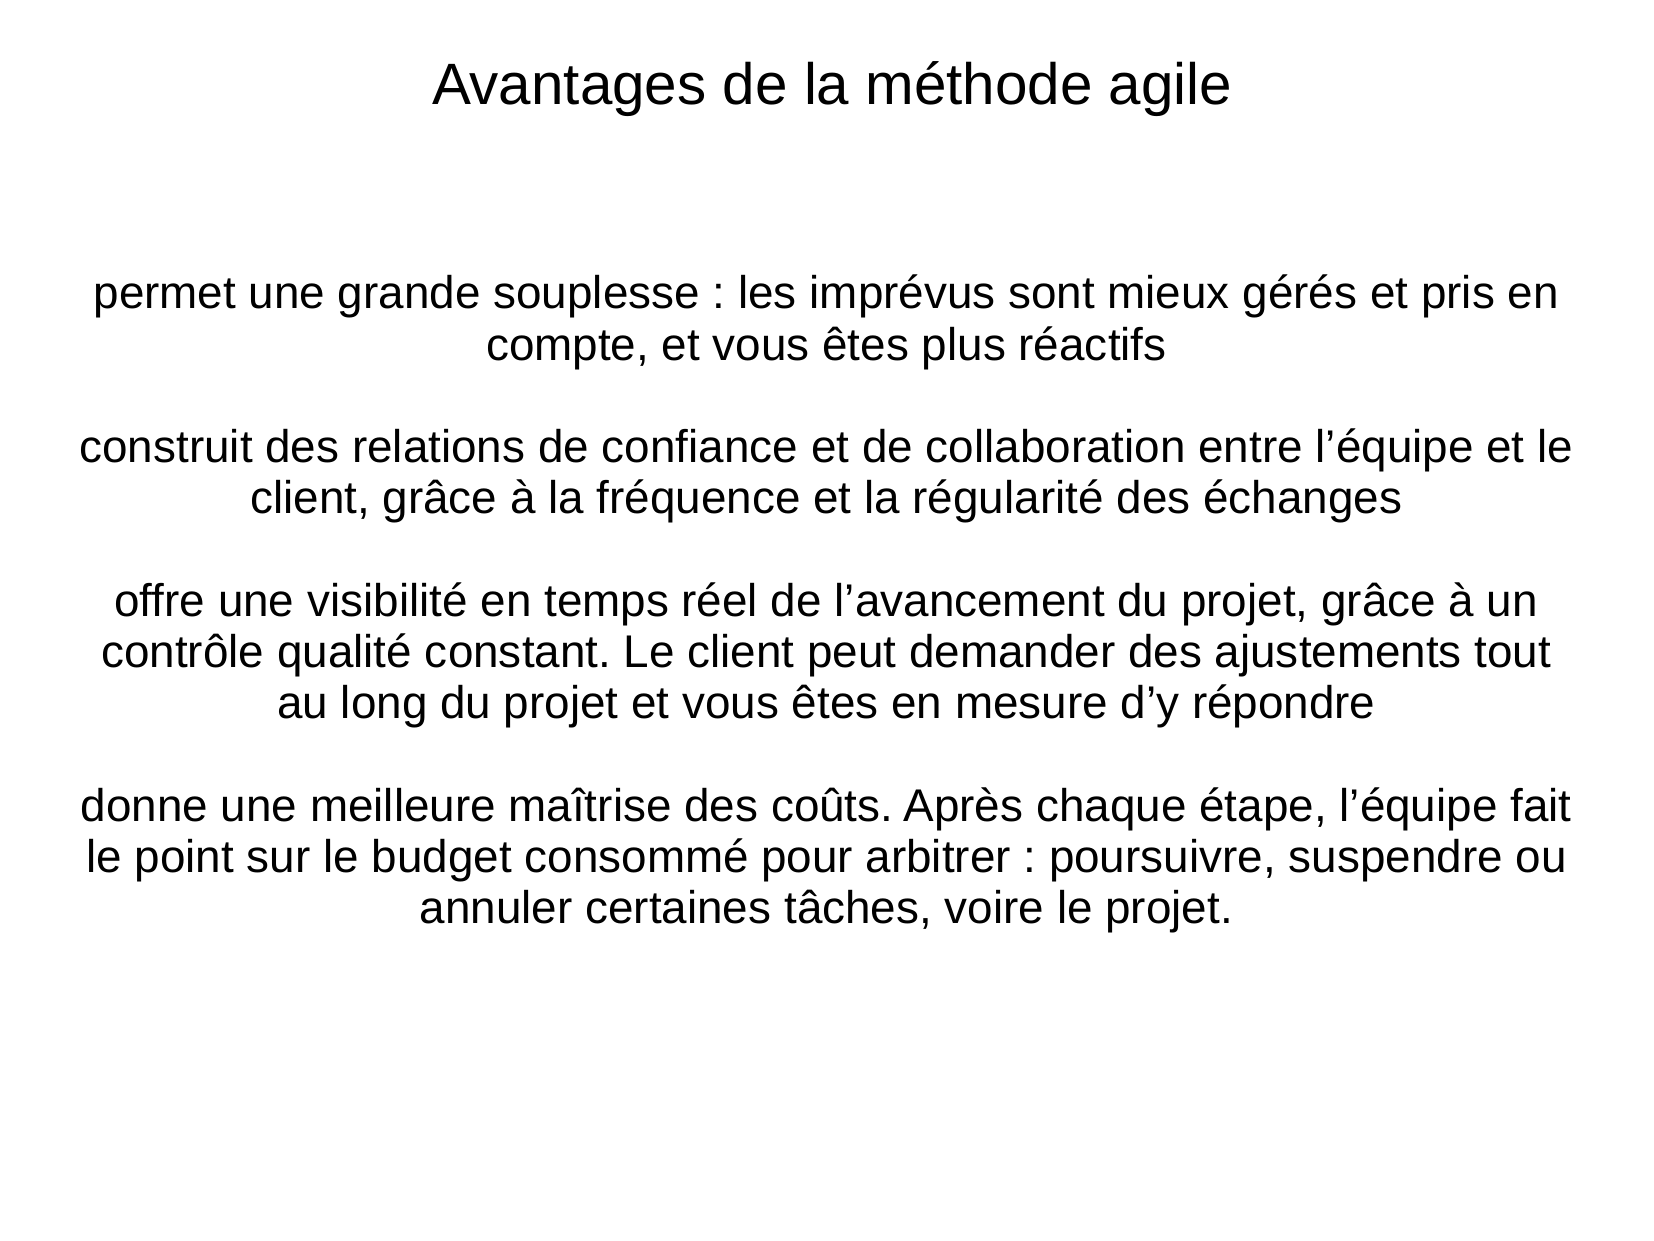

Avantages de la méthode agile
permet une grande souplesse : les imprévus sont mieux gérés et pris en compte, et vous êtes plus réactifs
construit des relations de confiance et de collaboration entre l’équipe et le client, grâce à la fréquence et la régularité des échanges
offre une visibilité en temps réel de l’avancement du projet, grâce à un contrôle qualité constant. Le client peut demander des ajustements tout au long du projet et vous êtes en mesure d’y répondre
donne une meilleure maîtrise des coûts. Après chaque étape, l’équipe fait le point sur le budget consommé pour arbitrer : poursuivre, suspendre ou annuler certaines tâches, voire le projet.